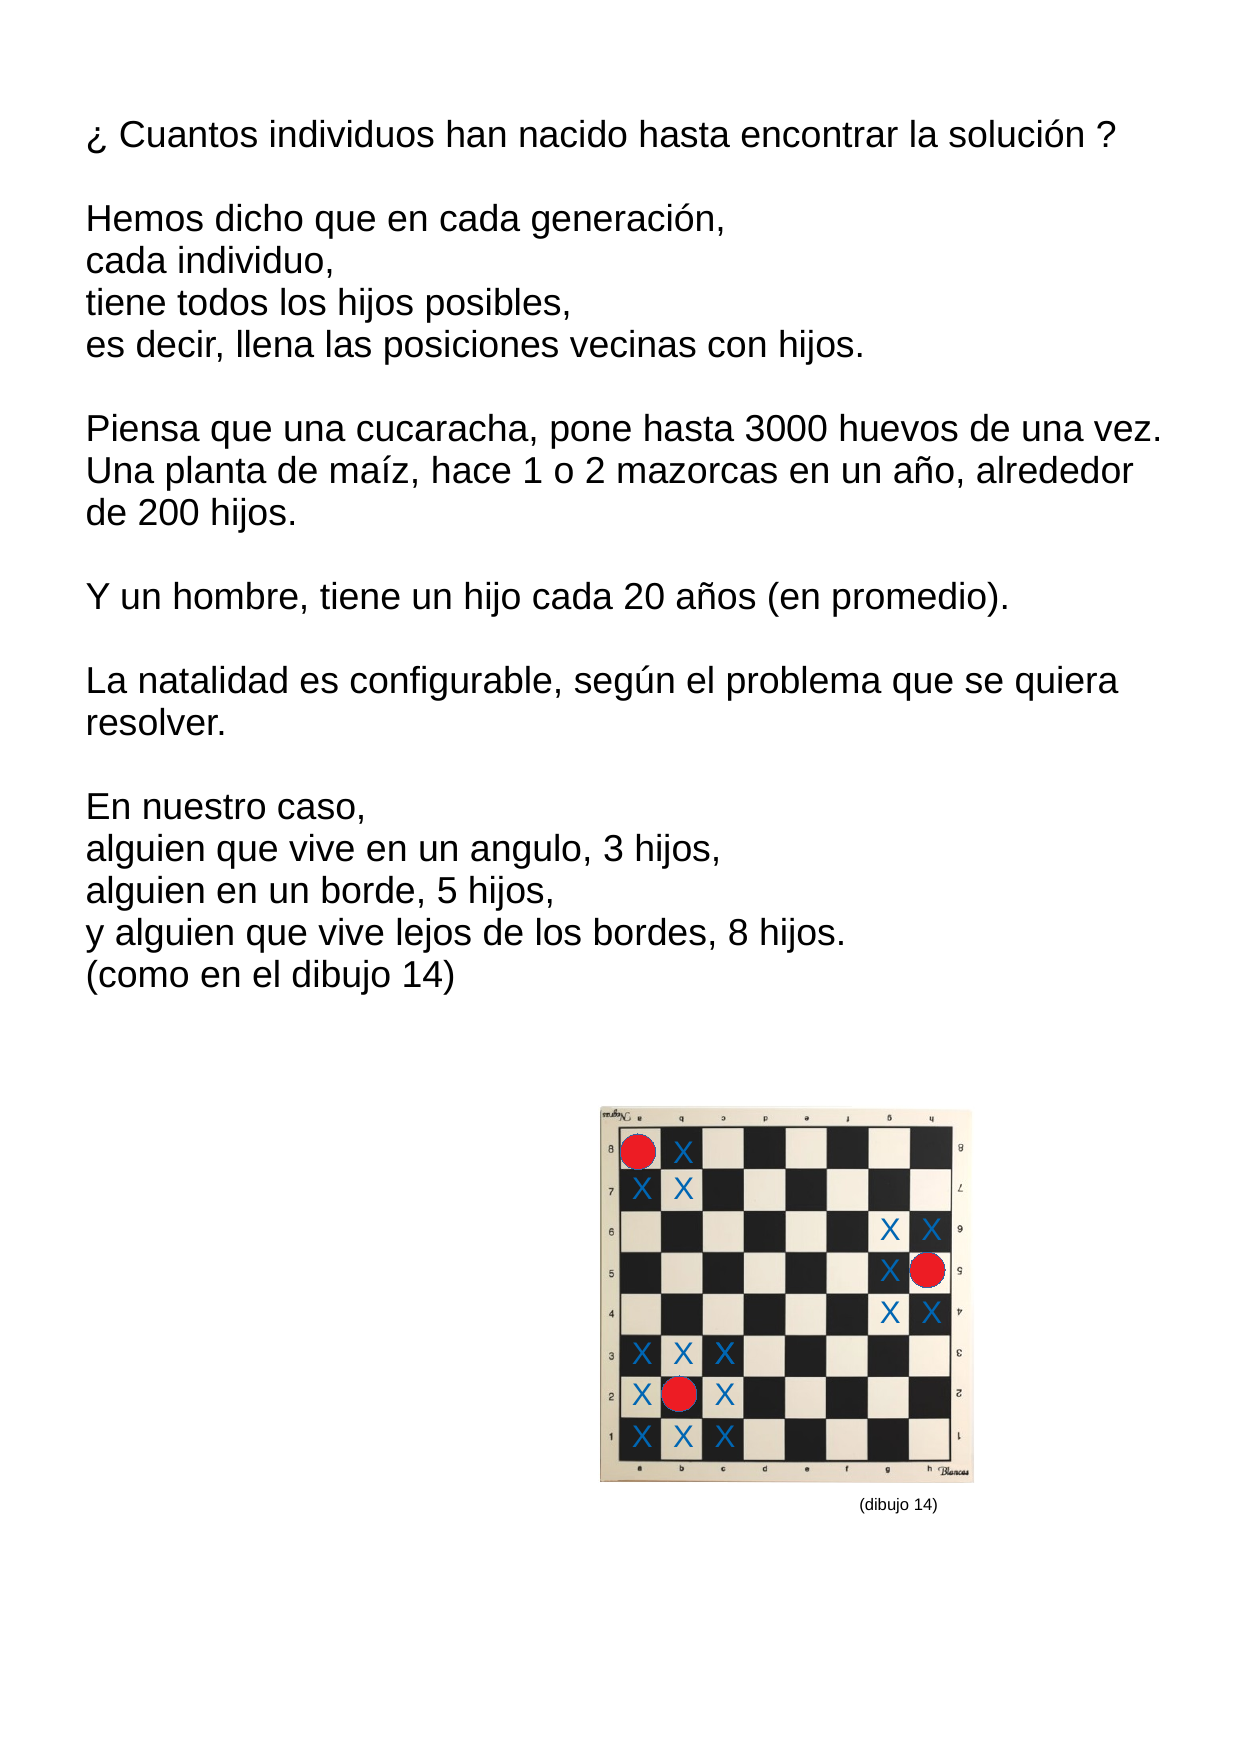

¿ Cuantos individuos han nacido hasta encontrar la solución ?
Hemos dicho que en cada generación,
cada individuo,
tiene todos los hijos posibles,
es decir, llena las posiciones vecinas con hijos.
Piensa que una cucaracha, pone hasta 3000 huevos de una vez.
Una planta de maíz, hace 1 o 2 mazorcas en un año, alrededor de 200 hijos.
Y un hombre, tiene un hijo cada 20 años (en promedio).
La natalidad es configurable, según el problema que se quiera resolver.
En nuestro caso,
alguien que vive en un angulo, 3 hijos,
alguien en un borde, 5 hijos,
y alguien que vive lejos de los bordes, 8 hijos.
(como en el dibujo 14)
X
X
X
X
X
X
X
X
X
X
X
X
X
X
X
X
X
(dibujo 14)